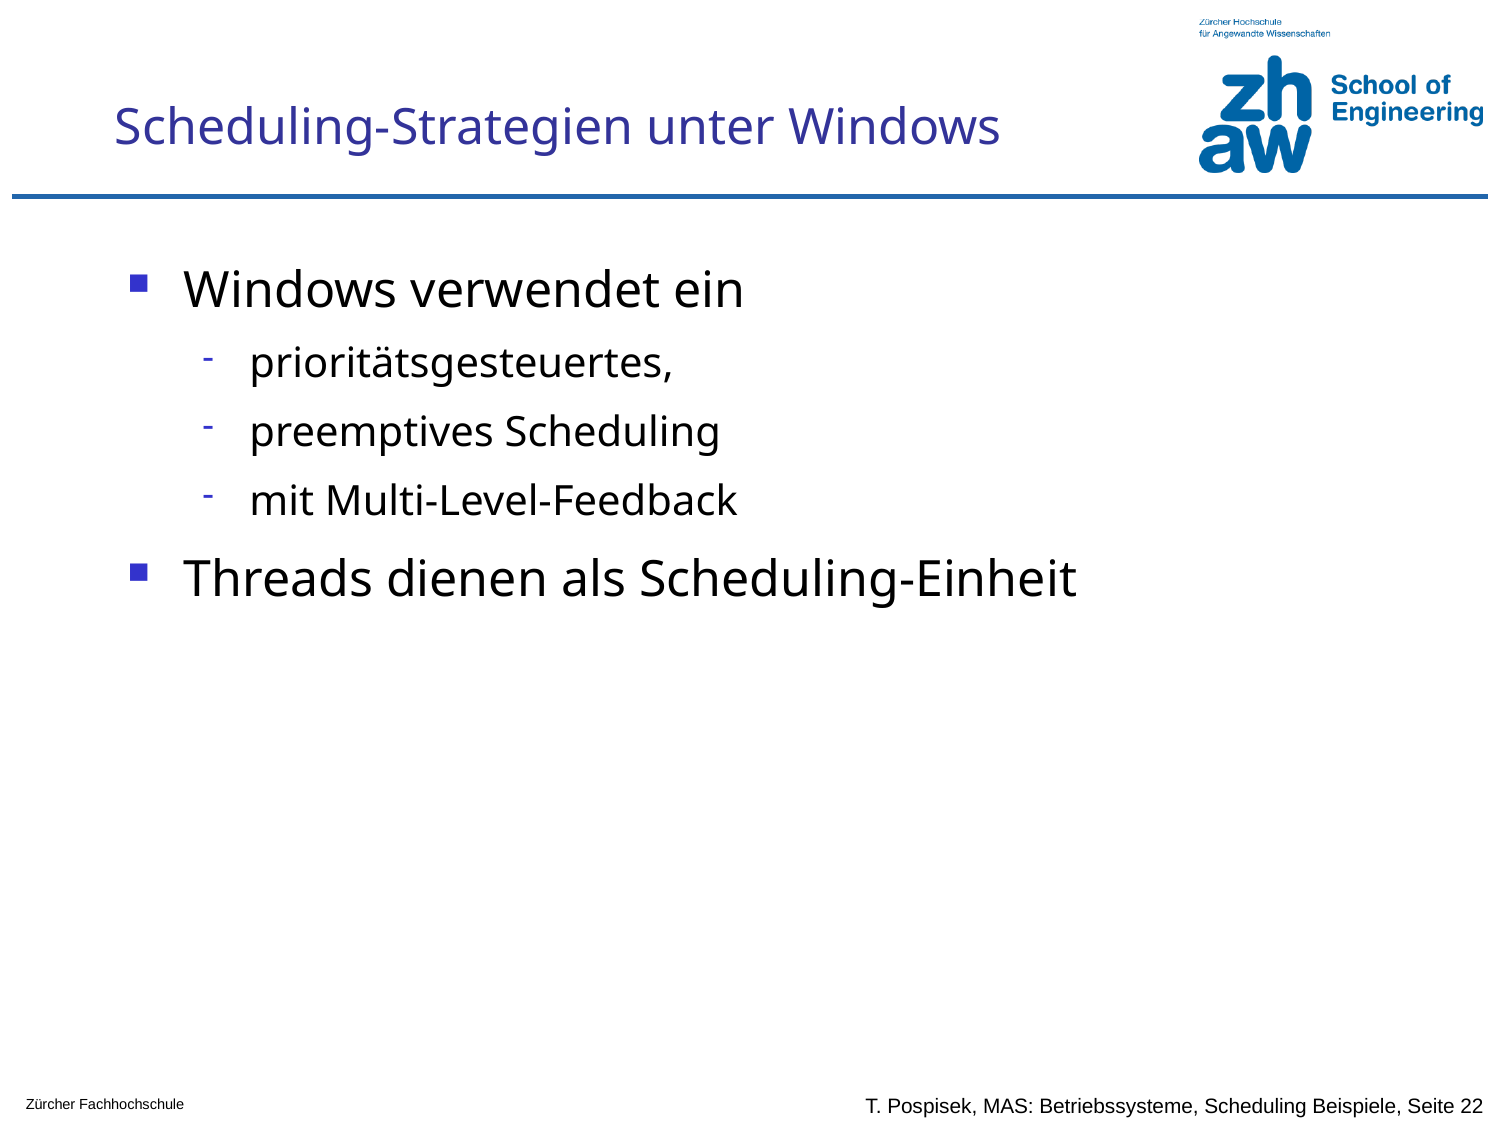

# Scheduling-Strategien unter Windows
Windows verwendet ein
prioritätsgesteuertes,
preemptives Scheduling
mit Multi-Level-Feedback
Threads dienen als Scheduling-Einheit